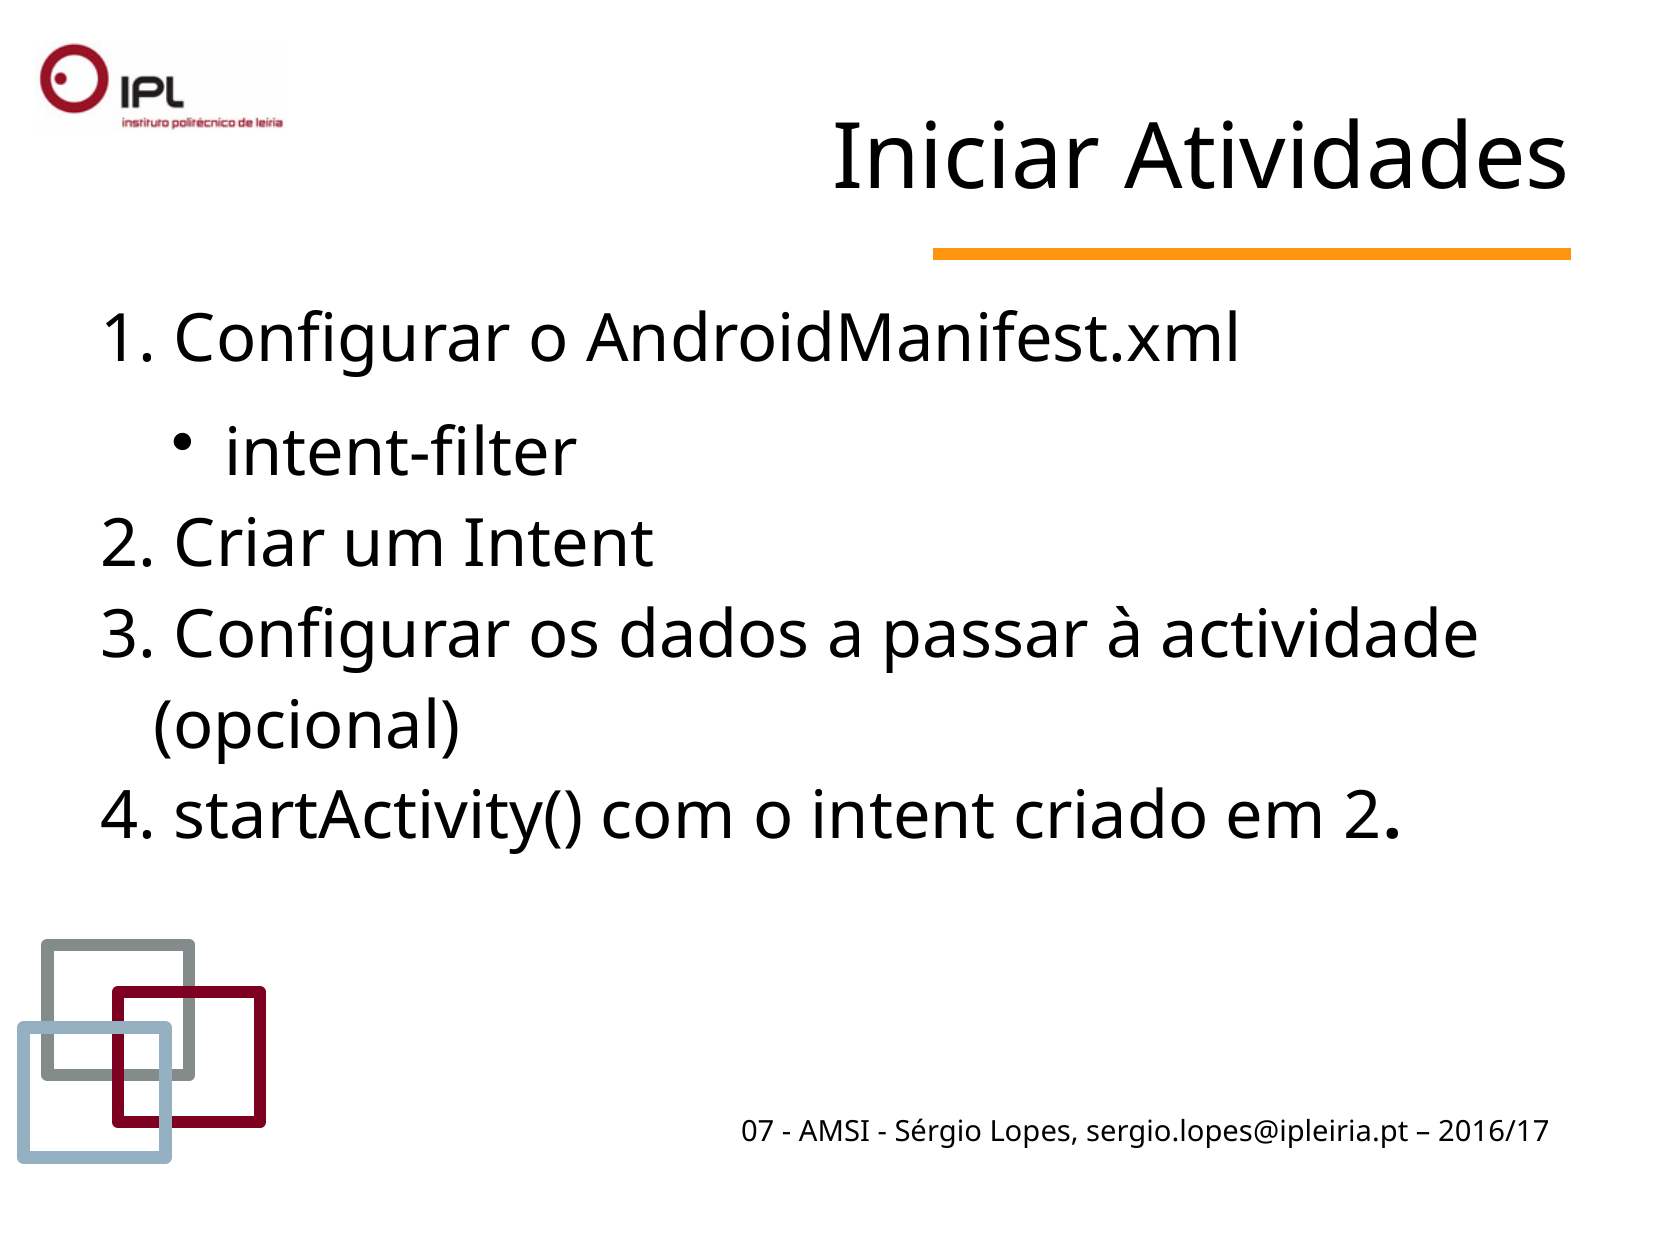

# Iniciar Atividades
 Configurar o AndroidManifest.xml
intent-filter
 Criar um Intent
 Configurar os dados a passar à actividade (opcional)
 startActivity() com o intent criado em 2.
07 - AMSI - Sérgio Lopes, sergio.lopes@ipleiria.pt – 2016/17